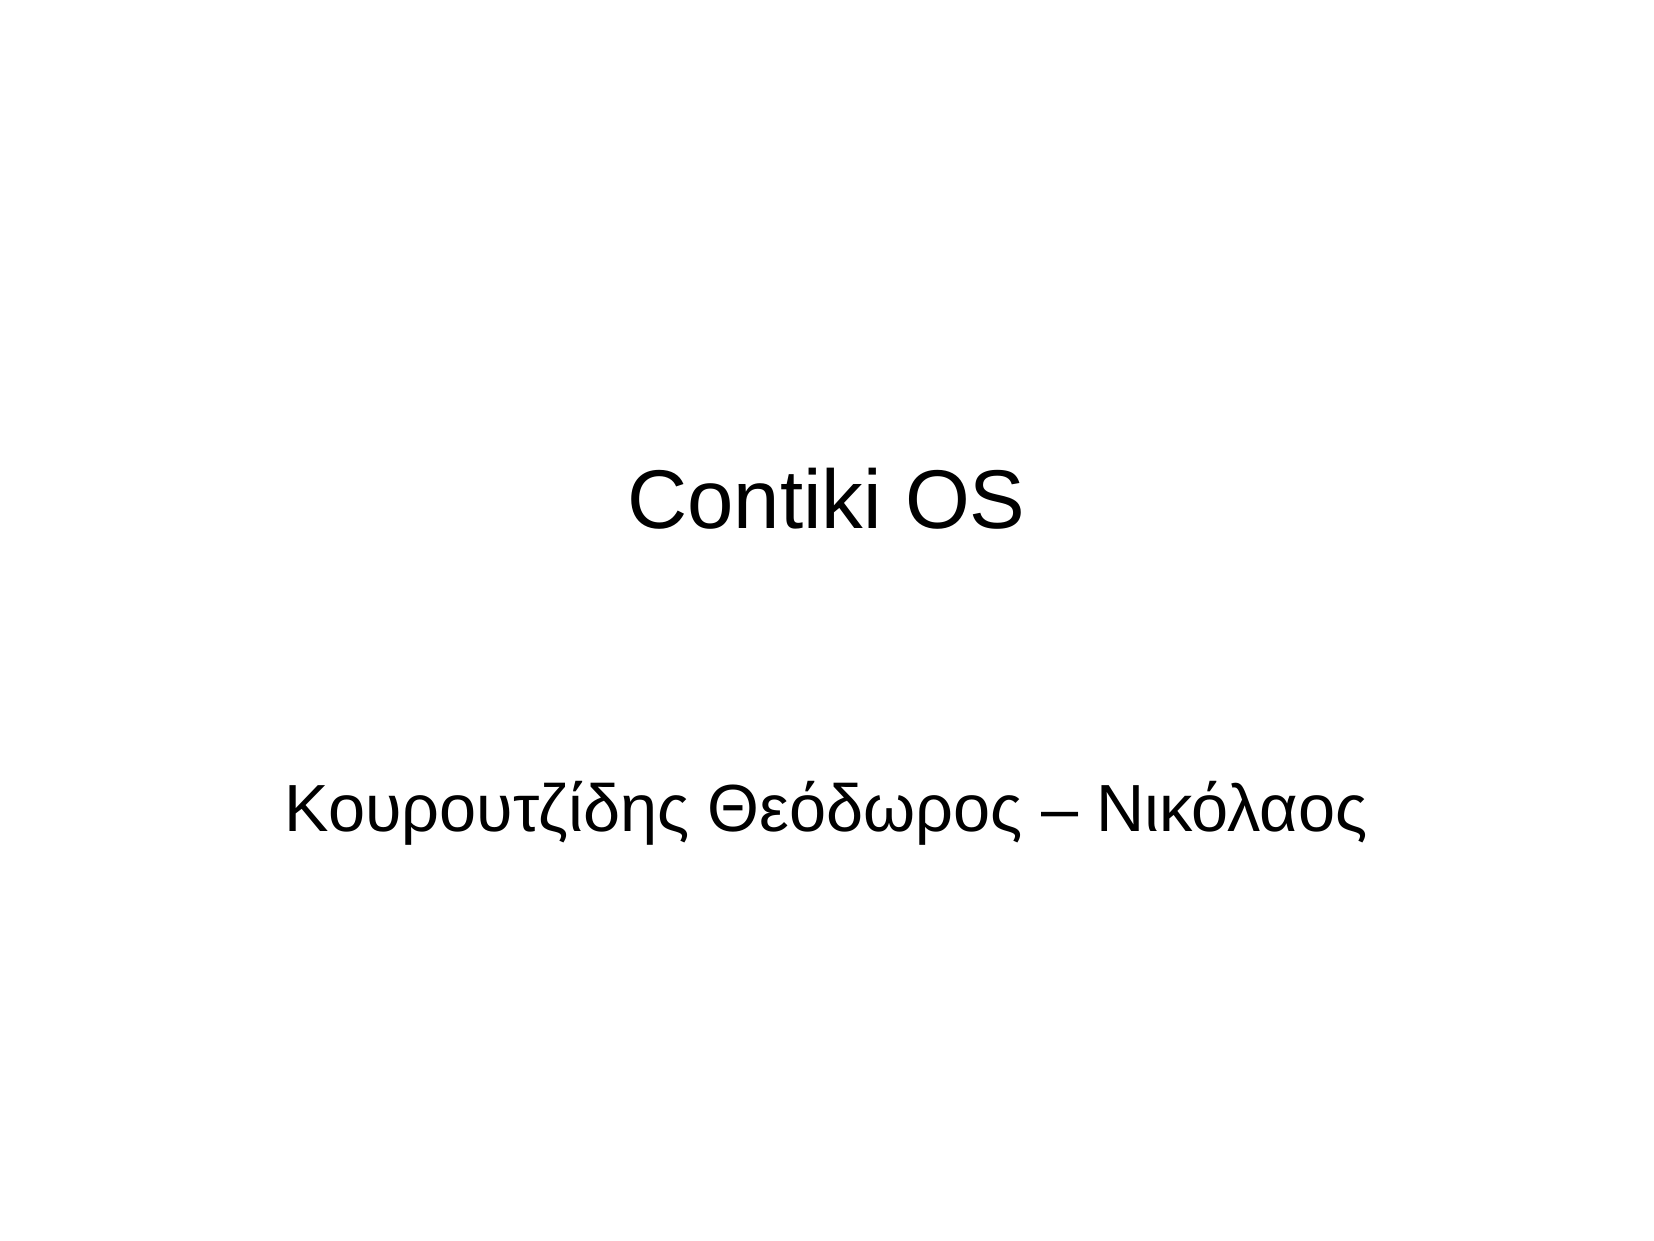

#
Contiki OS
Κουρουτζίδης Θεόδωρος – Νικόλαος